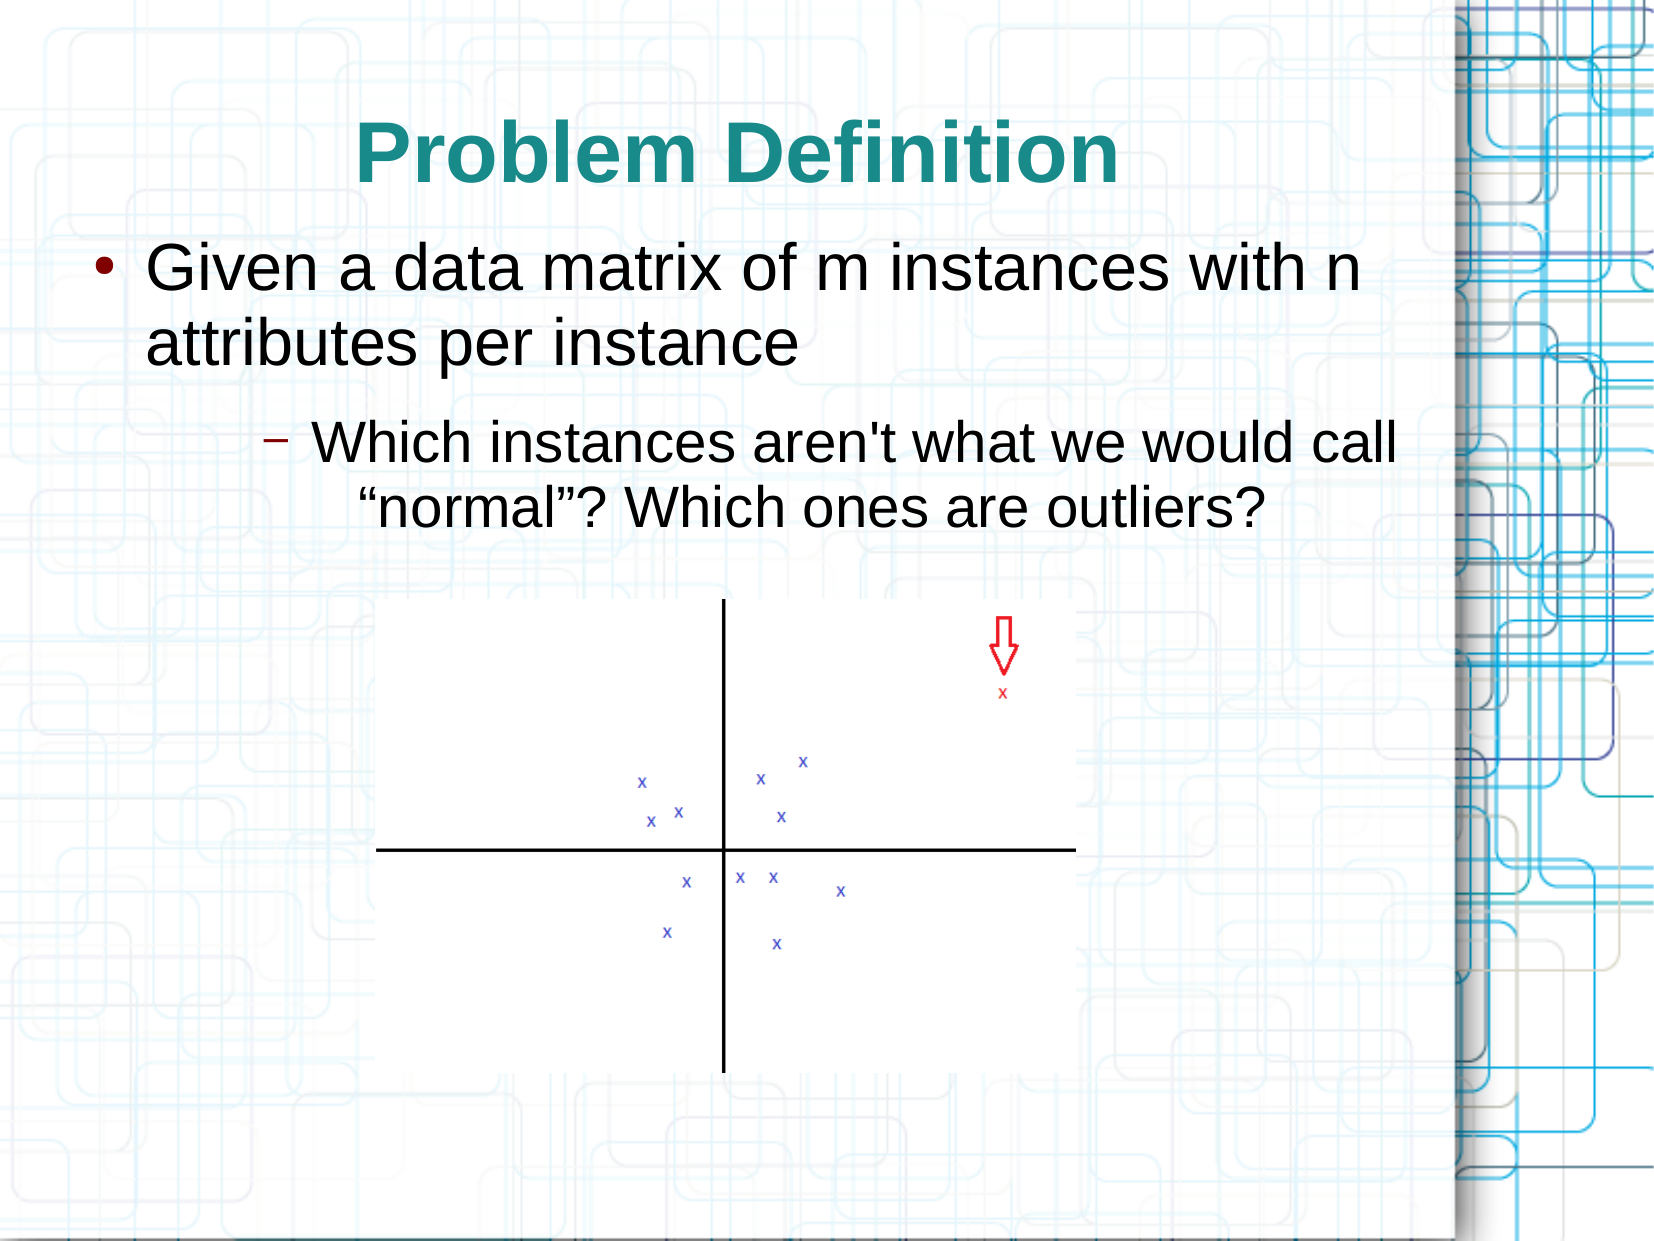

# Problem Definition
Given a data matrix of m instances with n attributes per instance
Which instances aren't what we would call “normal”? Which ones are outliers?